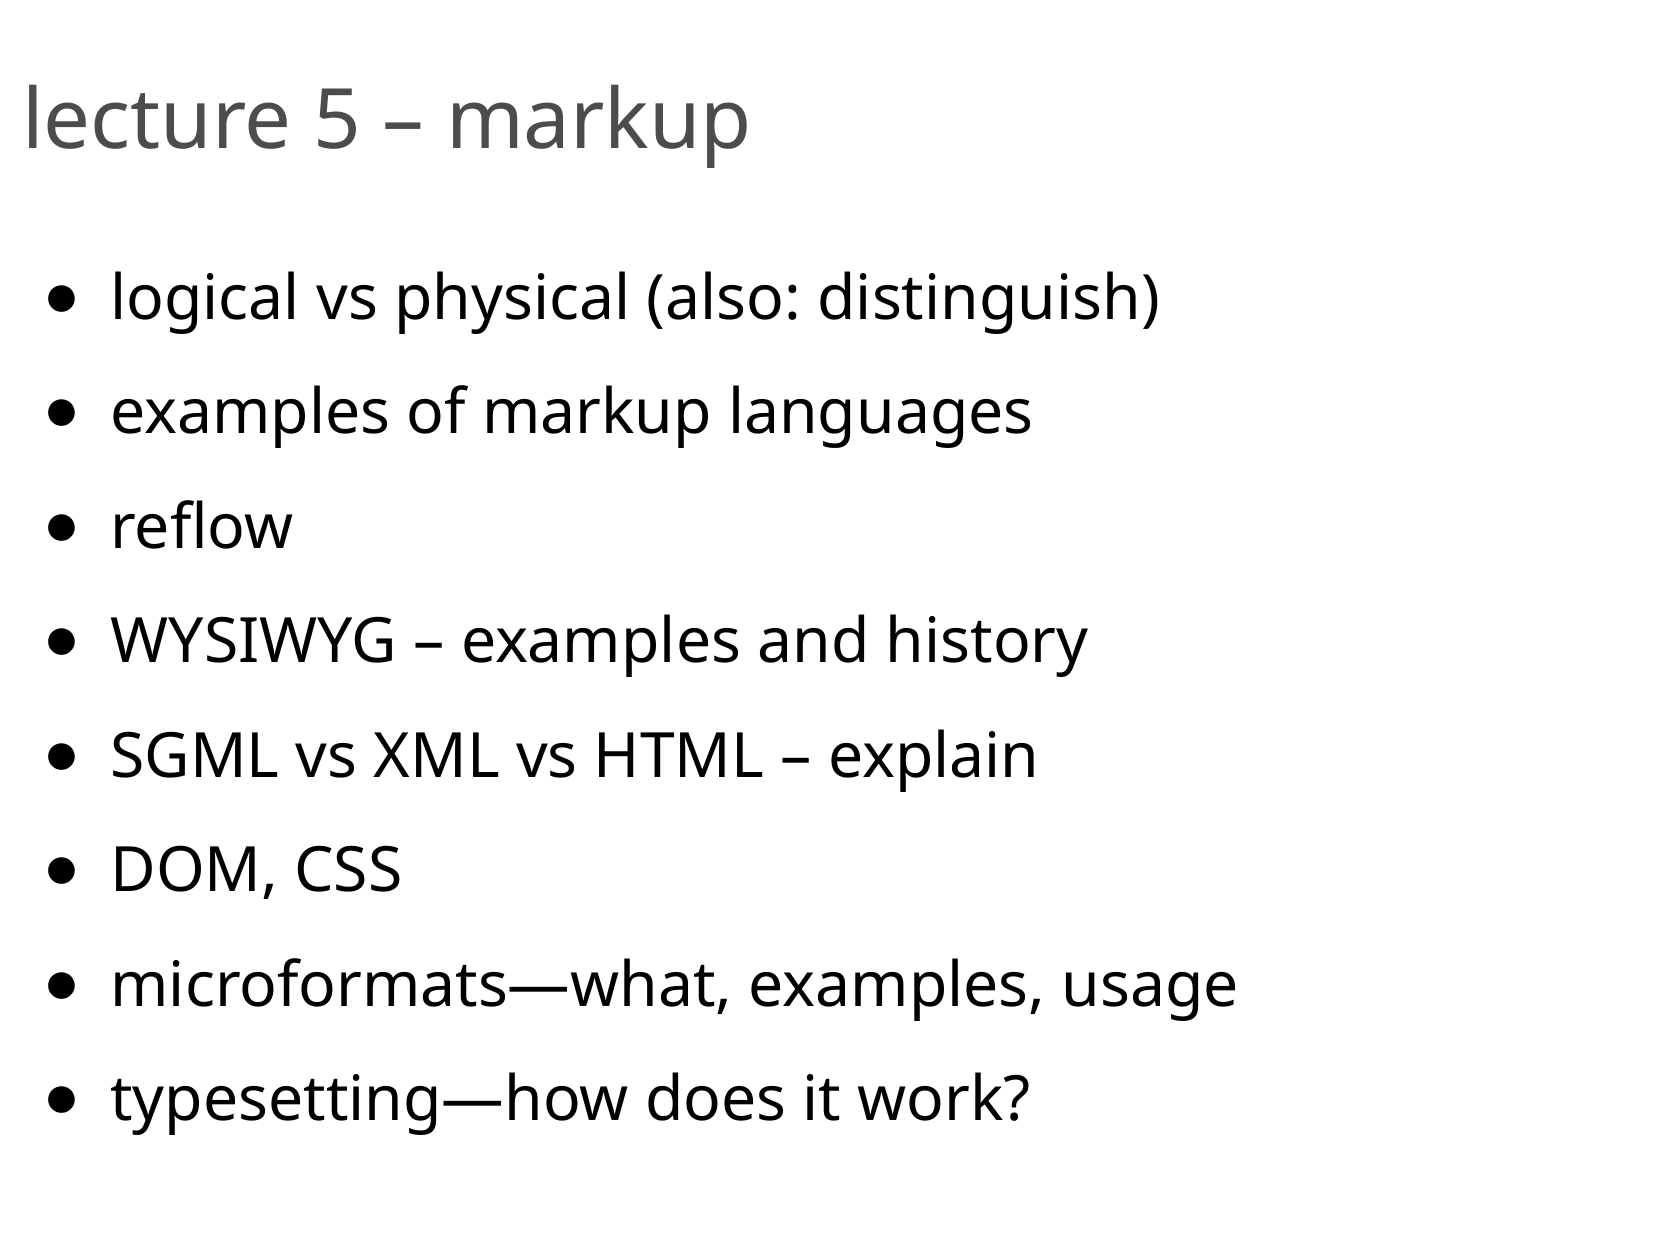

# lecture 5 – markup
logical vs physical (also: distinguish)
examples of markup languages
reflow
WYSIWYG – examples and history
SGML vs XML vs HTML – explain
DOM, CSS
microformats—what, examples, usage
typesetting—how does it work?